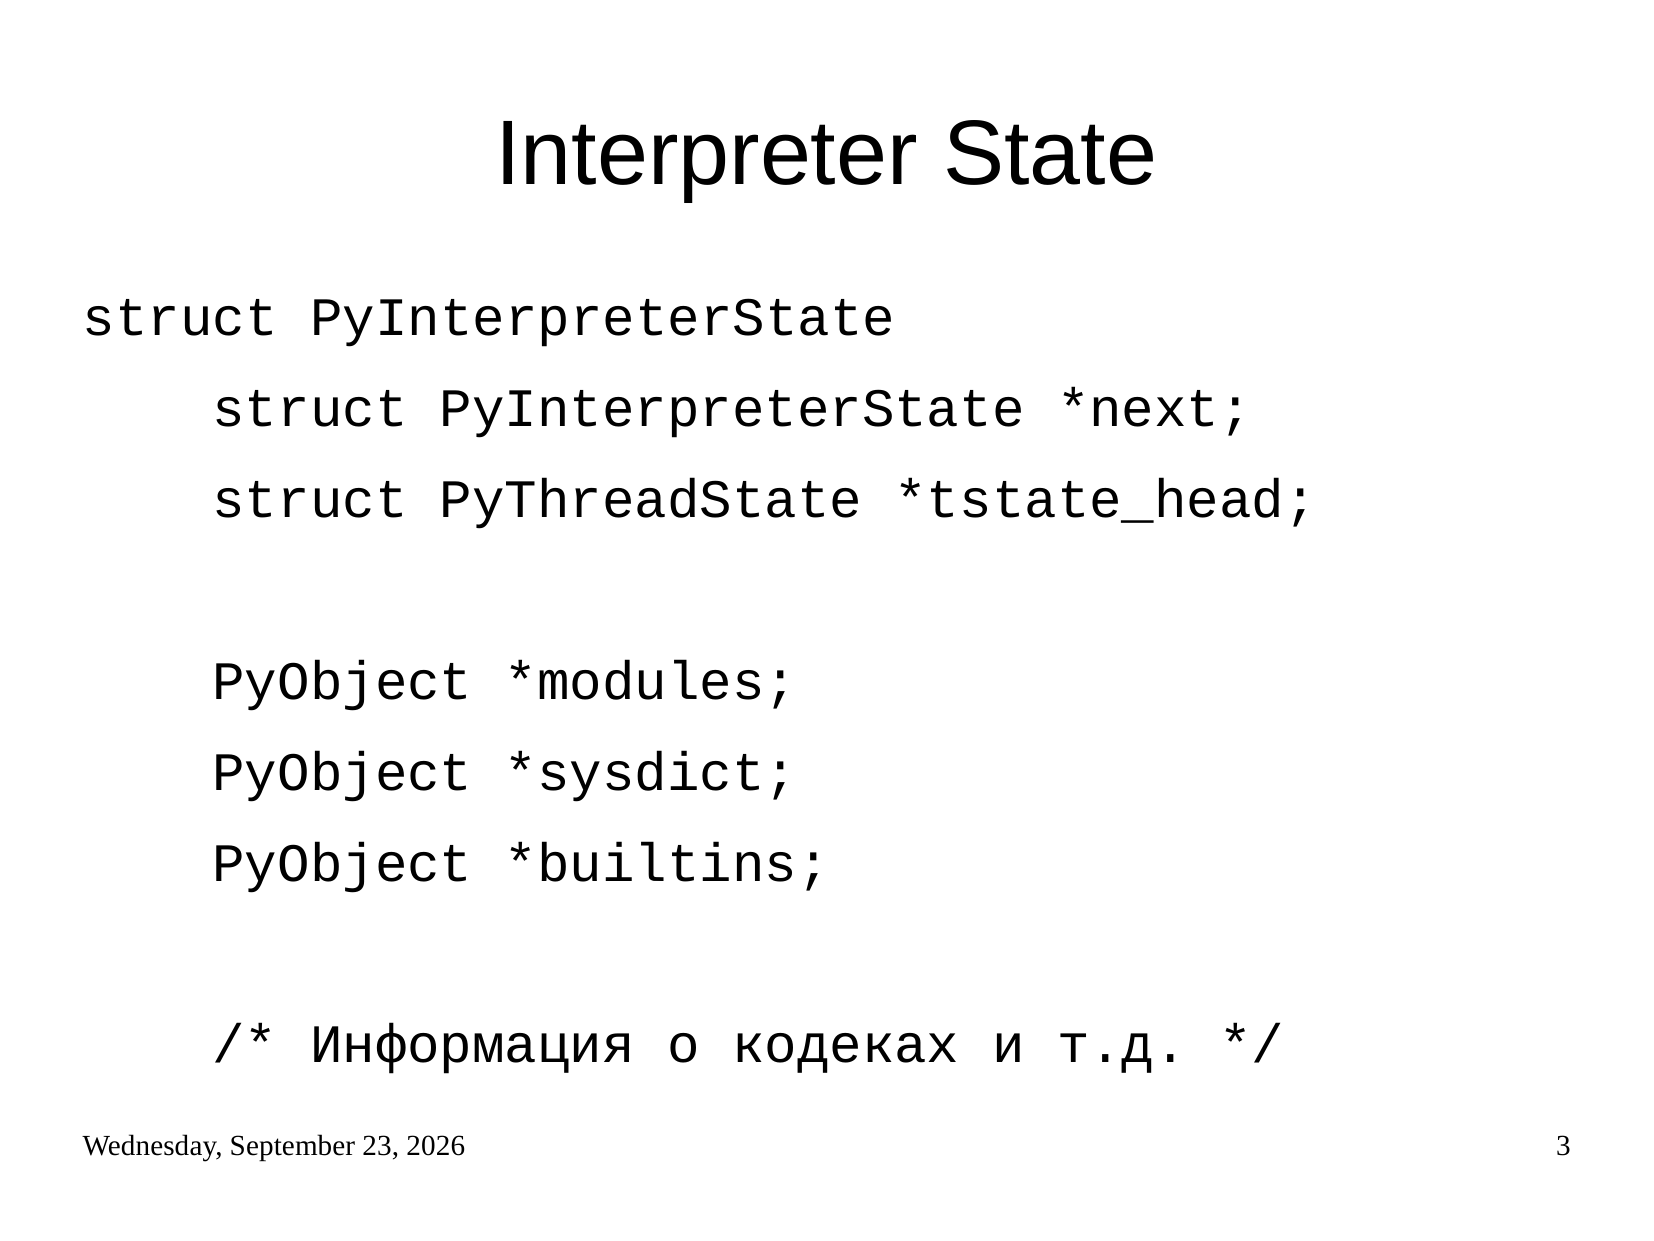

# Interpreter State
struct PyInterpreterState
 struct PyInterpreterState *next;
 struct PyThreadState *tstate_head;
 PyObject *modules;
 PyObject *sysdict;
 PyObject *builtins;
 /* Информация о кодеках и т.д. */
3